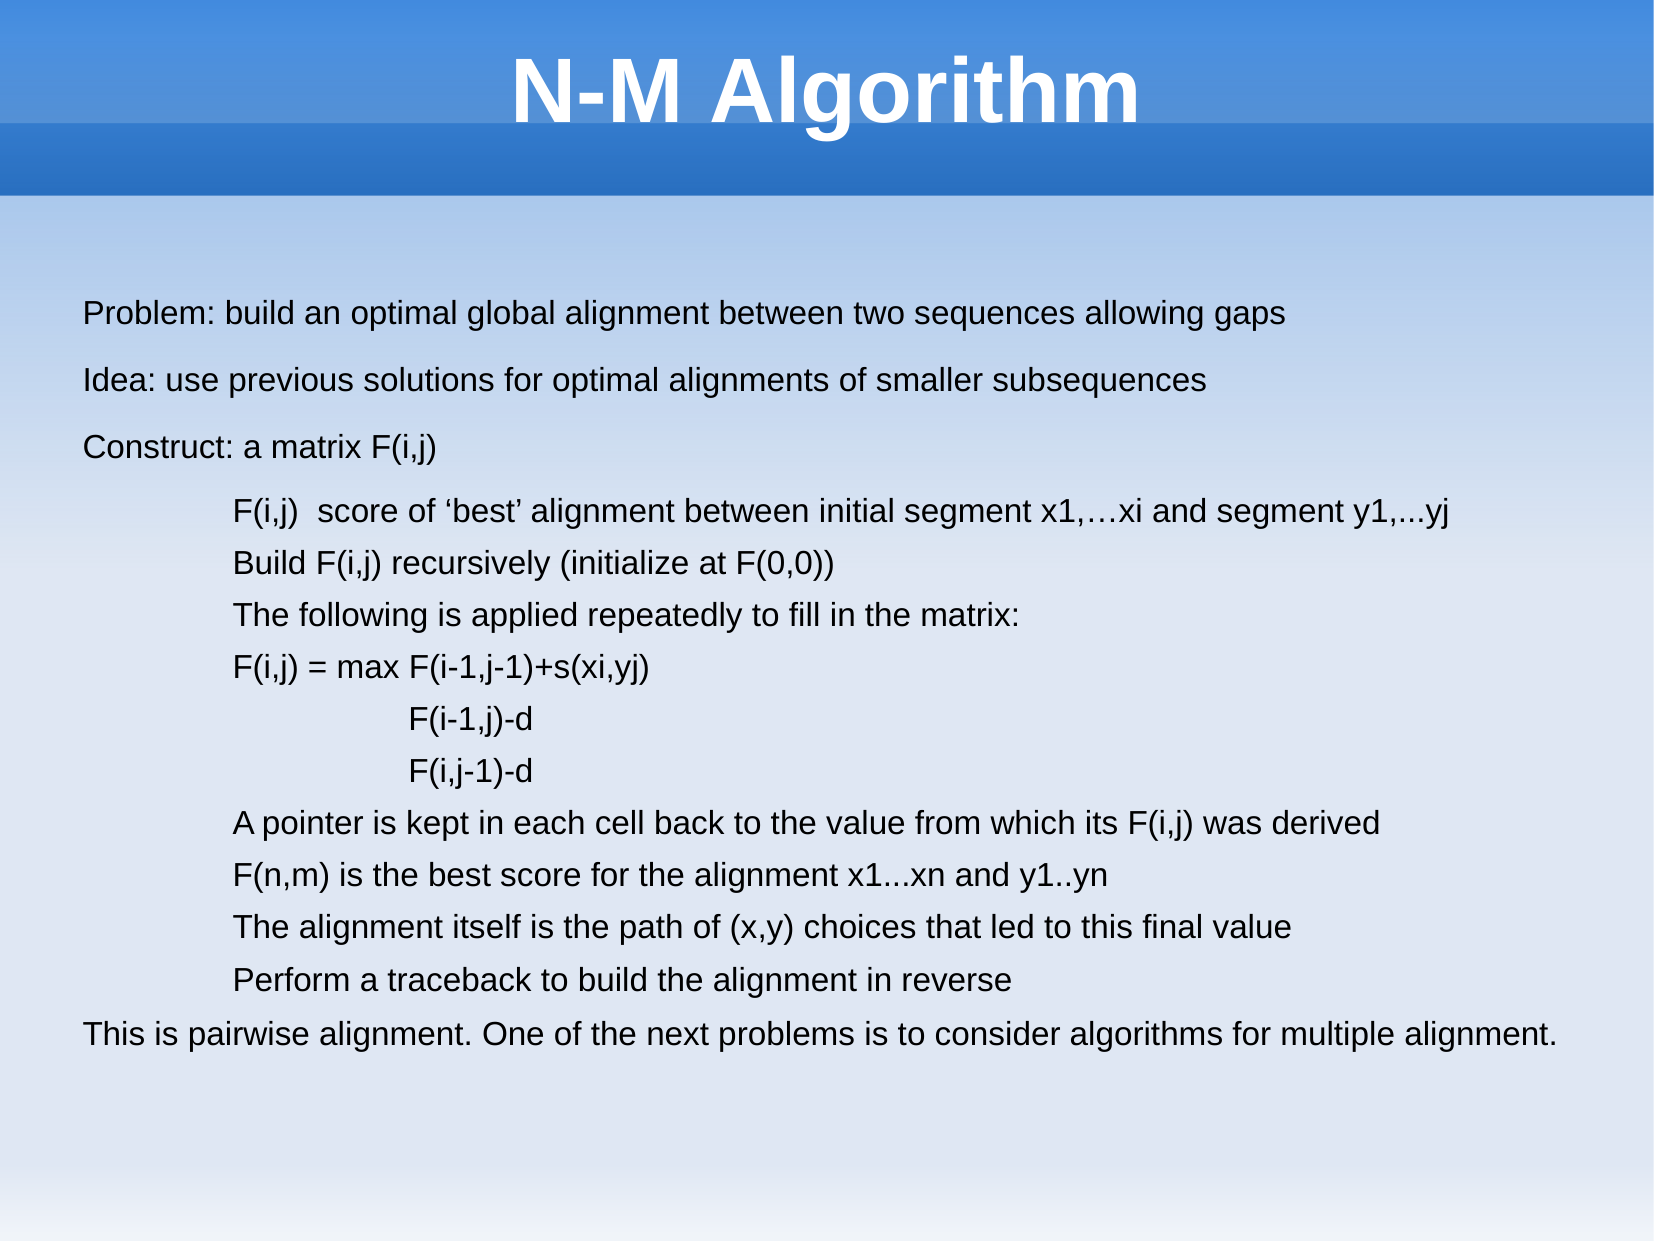

# N-M Algorithm
Problem: build an optimal global alignment between two sequences allowing gaps
Idea: use previous solutions for optimal alignments of smaller subsequences
Construct: a matrix F(i,j)
F(i,j) score of ‘best’ alignment between initial segment x1,…xi and segment y1,...yj
Build F(i,j) recursively (initialize at F(0,0))
The following is applied repeatedly to fill in the matrix:
F(i,j) = max F(i-1,j-1)+s(xi,yj)
 F(i-1,j)-d
 F(i,j-1)-d
A pointer is kept in each cell back to the value from which its F(i,j) was derived
F(n,m) is the best score for the alignment x1...xn and y1..yn
The alignment itself is the path of (x,y) choices that led to this final value
Perform a traceback to build the alignment in reverse
This is pairwise alignment. One of the next problems is to consider algorithms for multiple alignment.